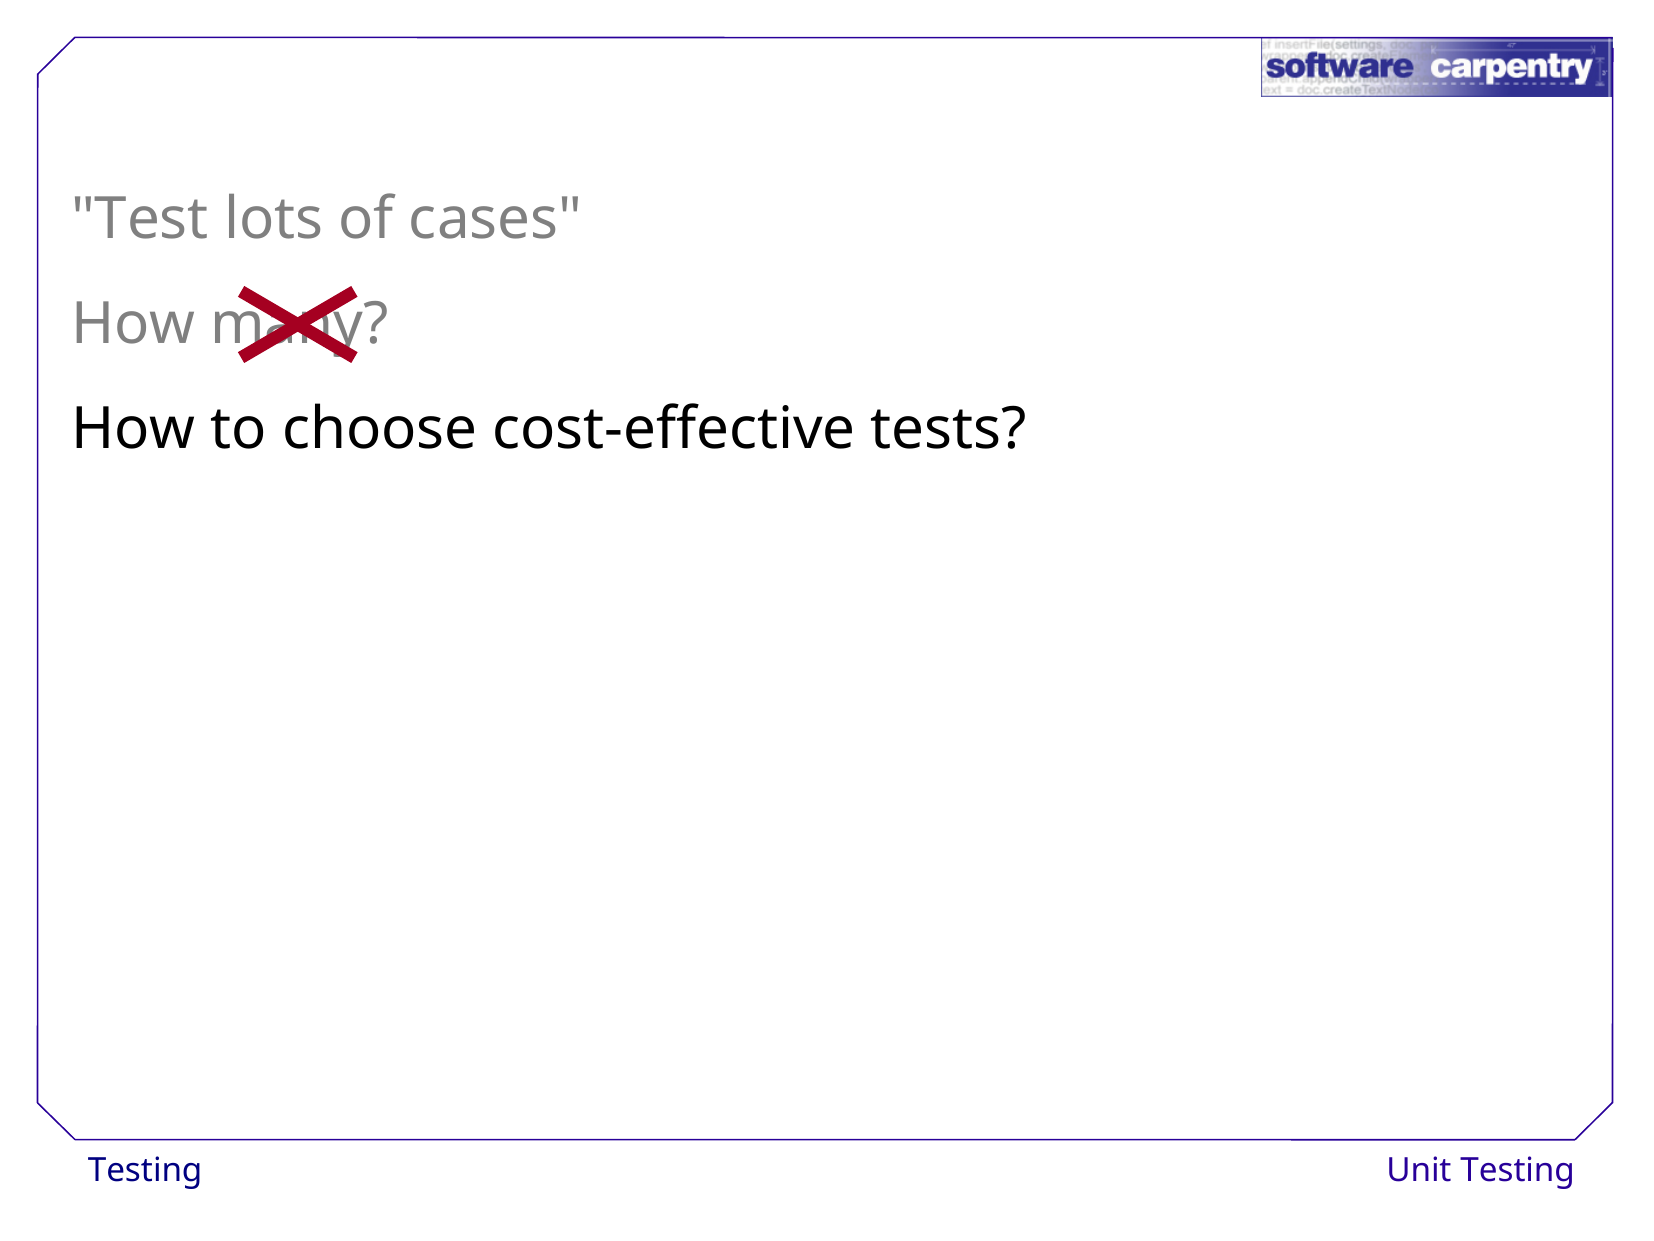

"Test lots of cases"
How many?
How to choose cost-effective tests?